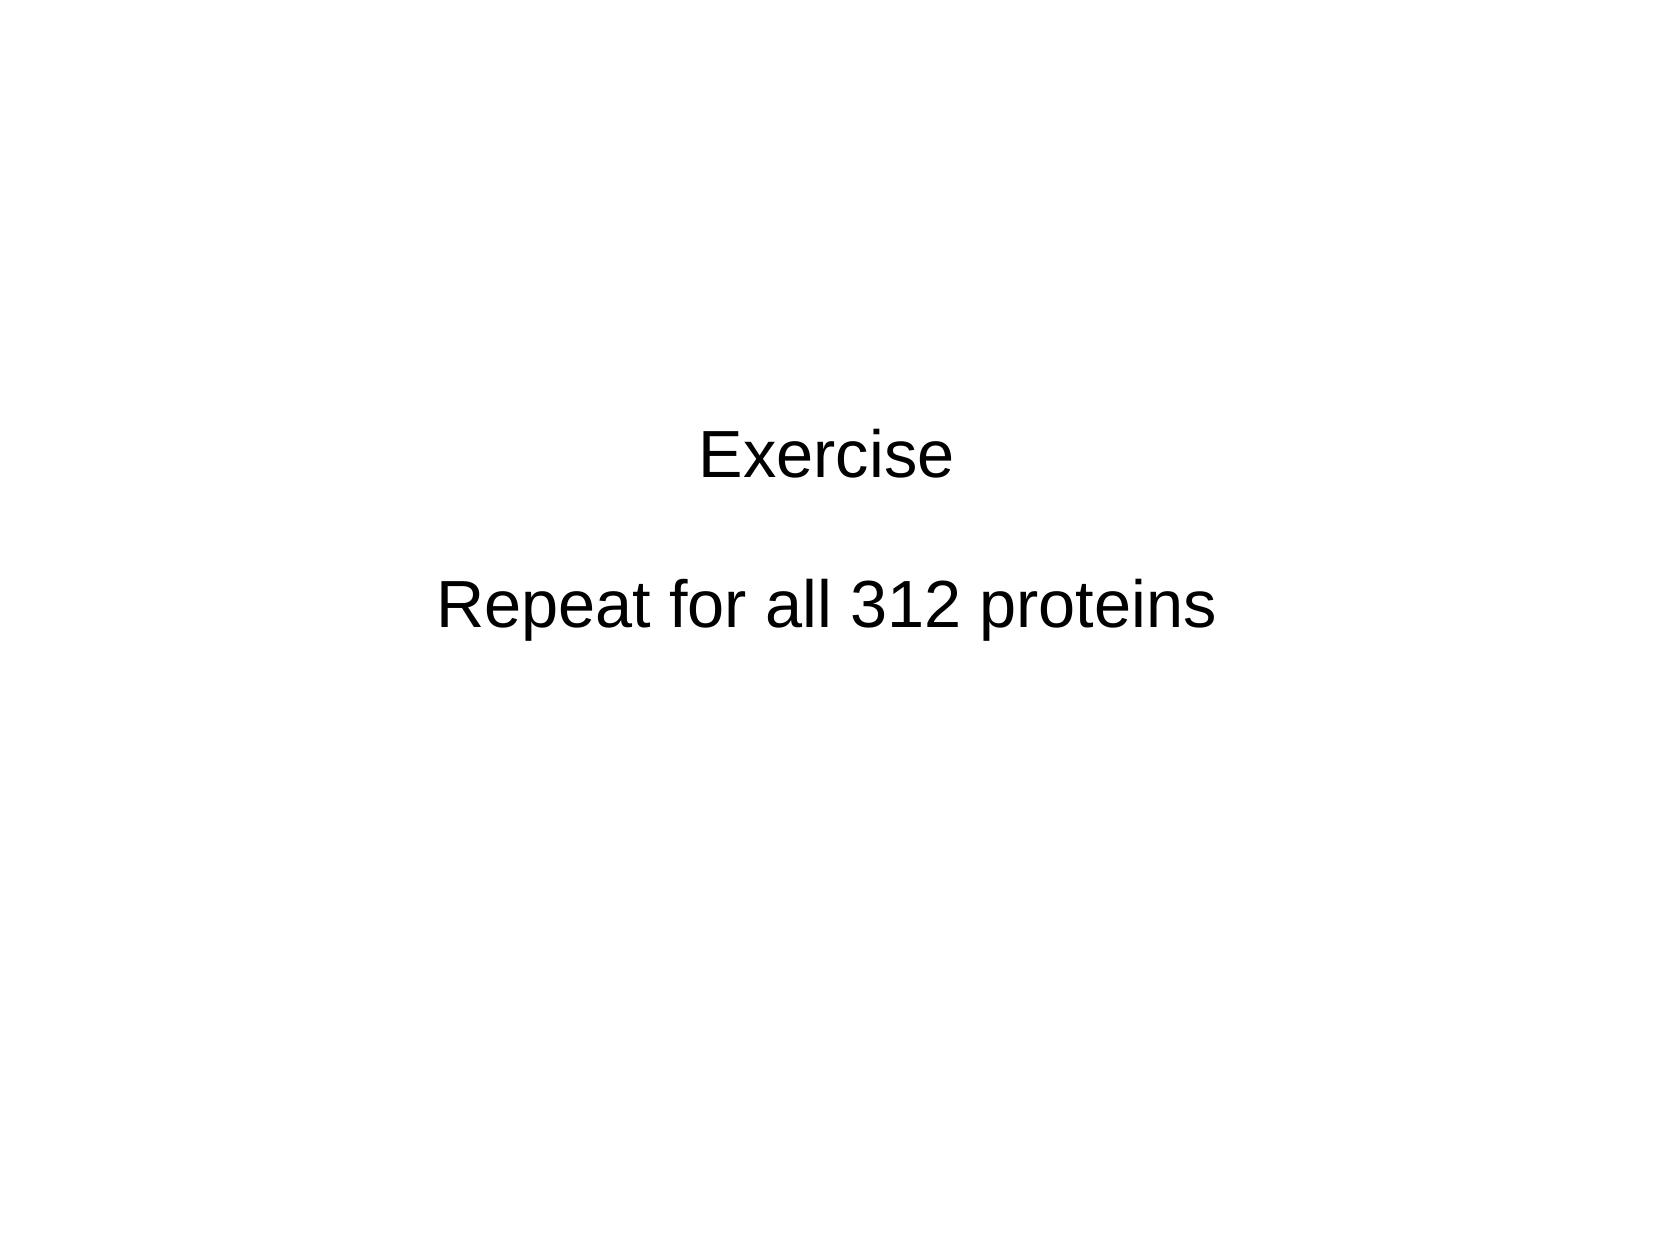

# Exercise
Repeat for all 312 proteins